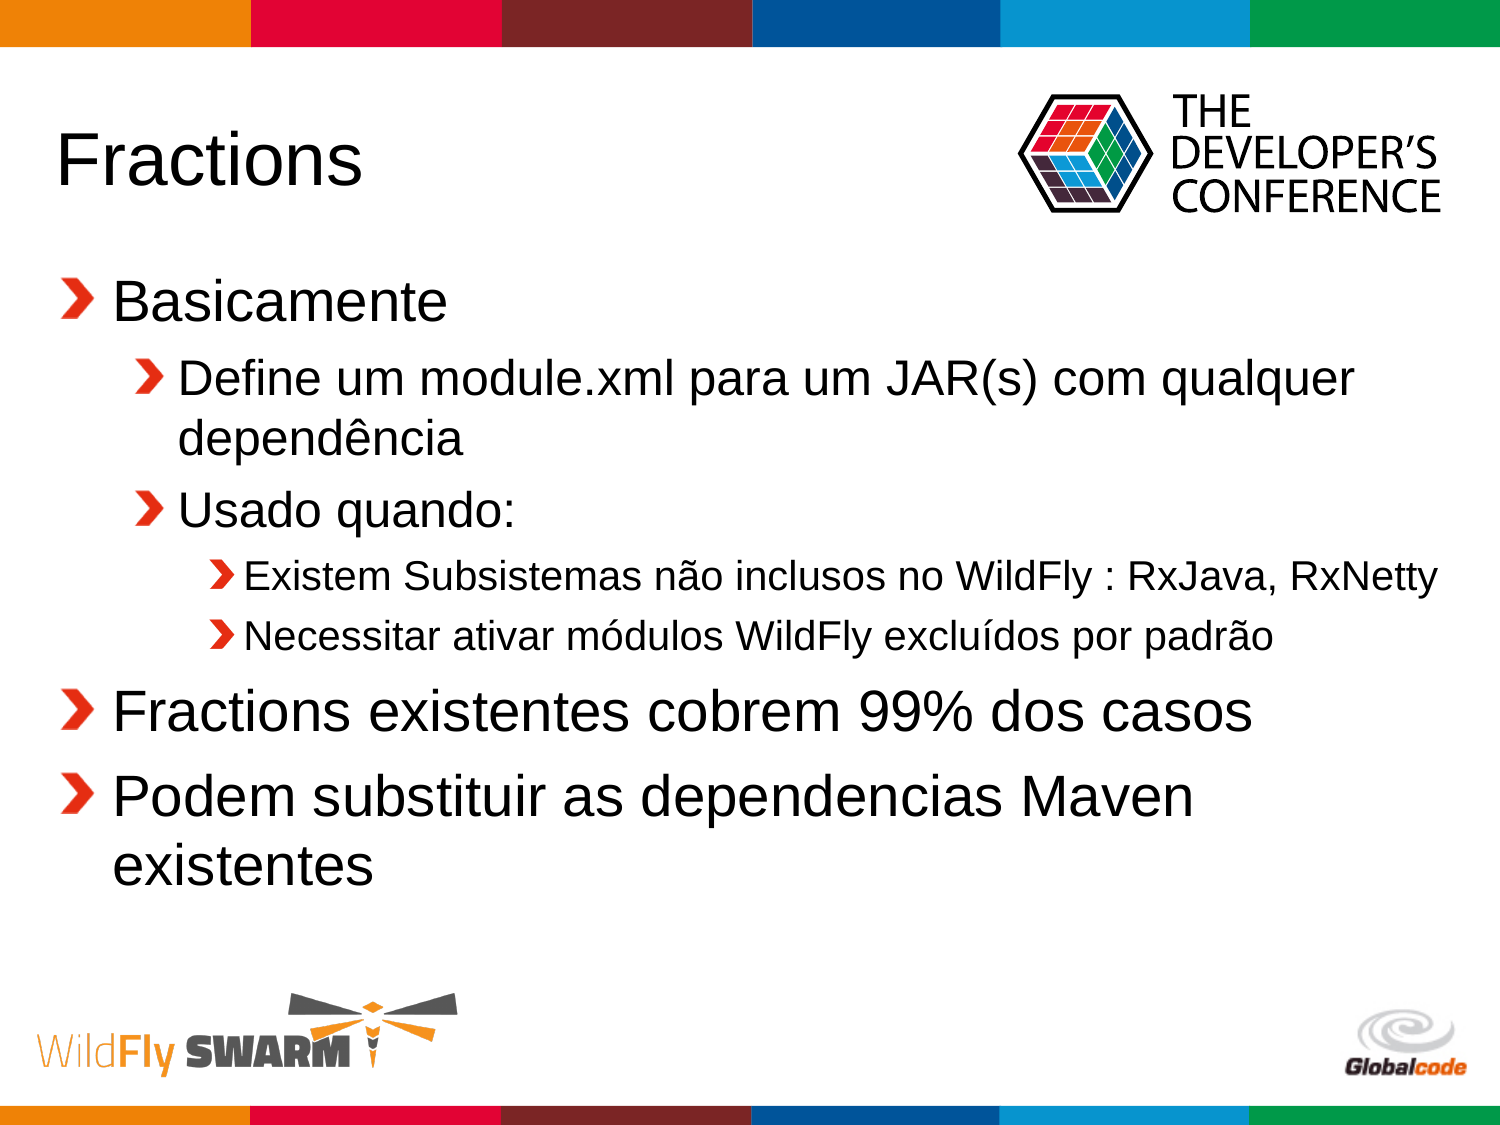

# Fractions
Basicamente
Define um module.xml para um JAR(s) com qualquer dependência
Usado quando:
Existem Subsistemas não inclusos no WildFly : RxJava, RxNetty
Necessitar ativar módulos WildFly excluídos por padrão
Fractions existentes cobrem 99% dos casos
Podem substituir as dependencias Maven existentes